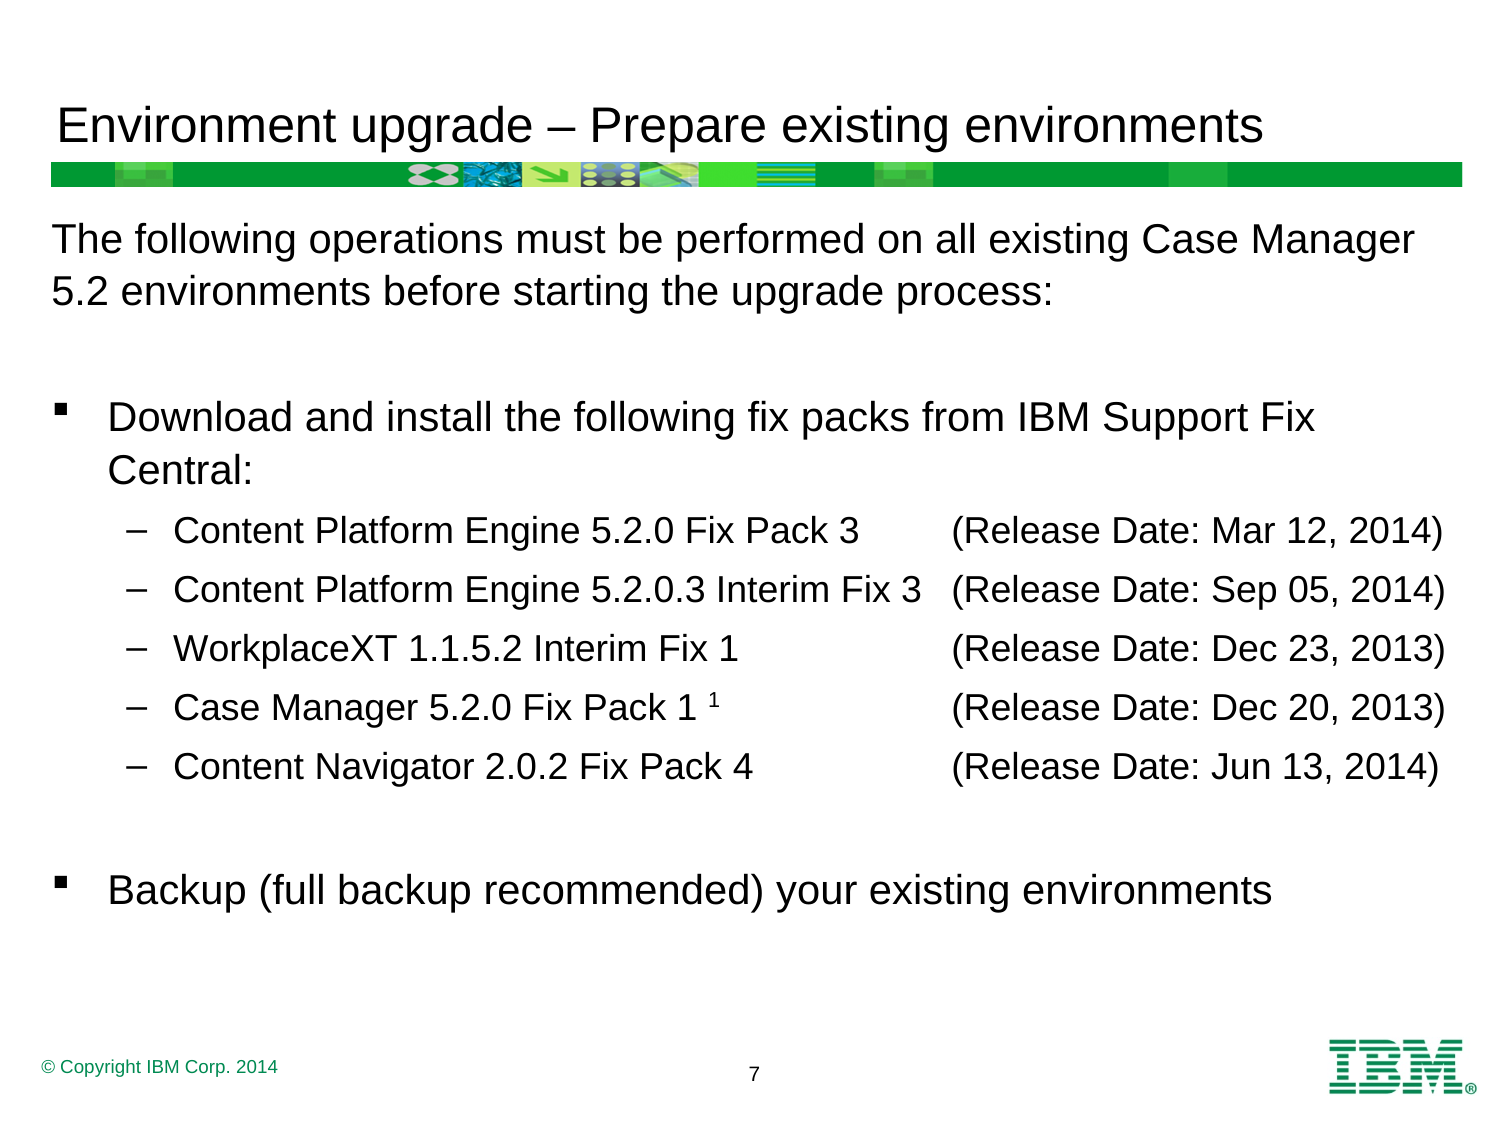

# Environment upgrade – Prepare existing environments
The following operations must be performed on all existing Case Manager 5.2 environments before starting the upgrade process:
Download and install the following fix packs from IBM Support Fix Central:
Content Platform Engine 5.2.0 Fix Pack 3 	(Release Date: Mar 12, 2014)
Content Platform Engine 5.2.0.3 Interim Fix 3 	(Release Date: Sep 05, 2014)
WorkplaceXT 1.1.5.2 Interim Fix 1 		(Release Date: Dec 23, 2013)
Case Manager 5.2.0 Fix Pack 1 1 		(Release Date: Dec 20, 2013)
Content Navigator 2.0.2 Fix Pack 4 		(Release Date: Jun 13, 2014)
Backup (full backup recommended) your existing environments
7